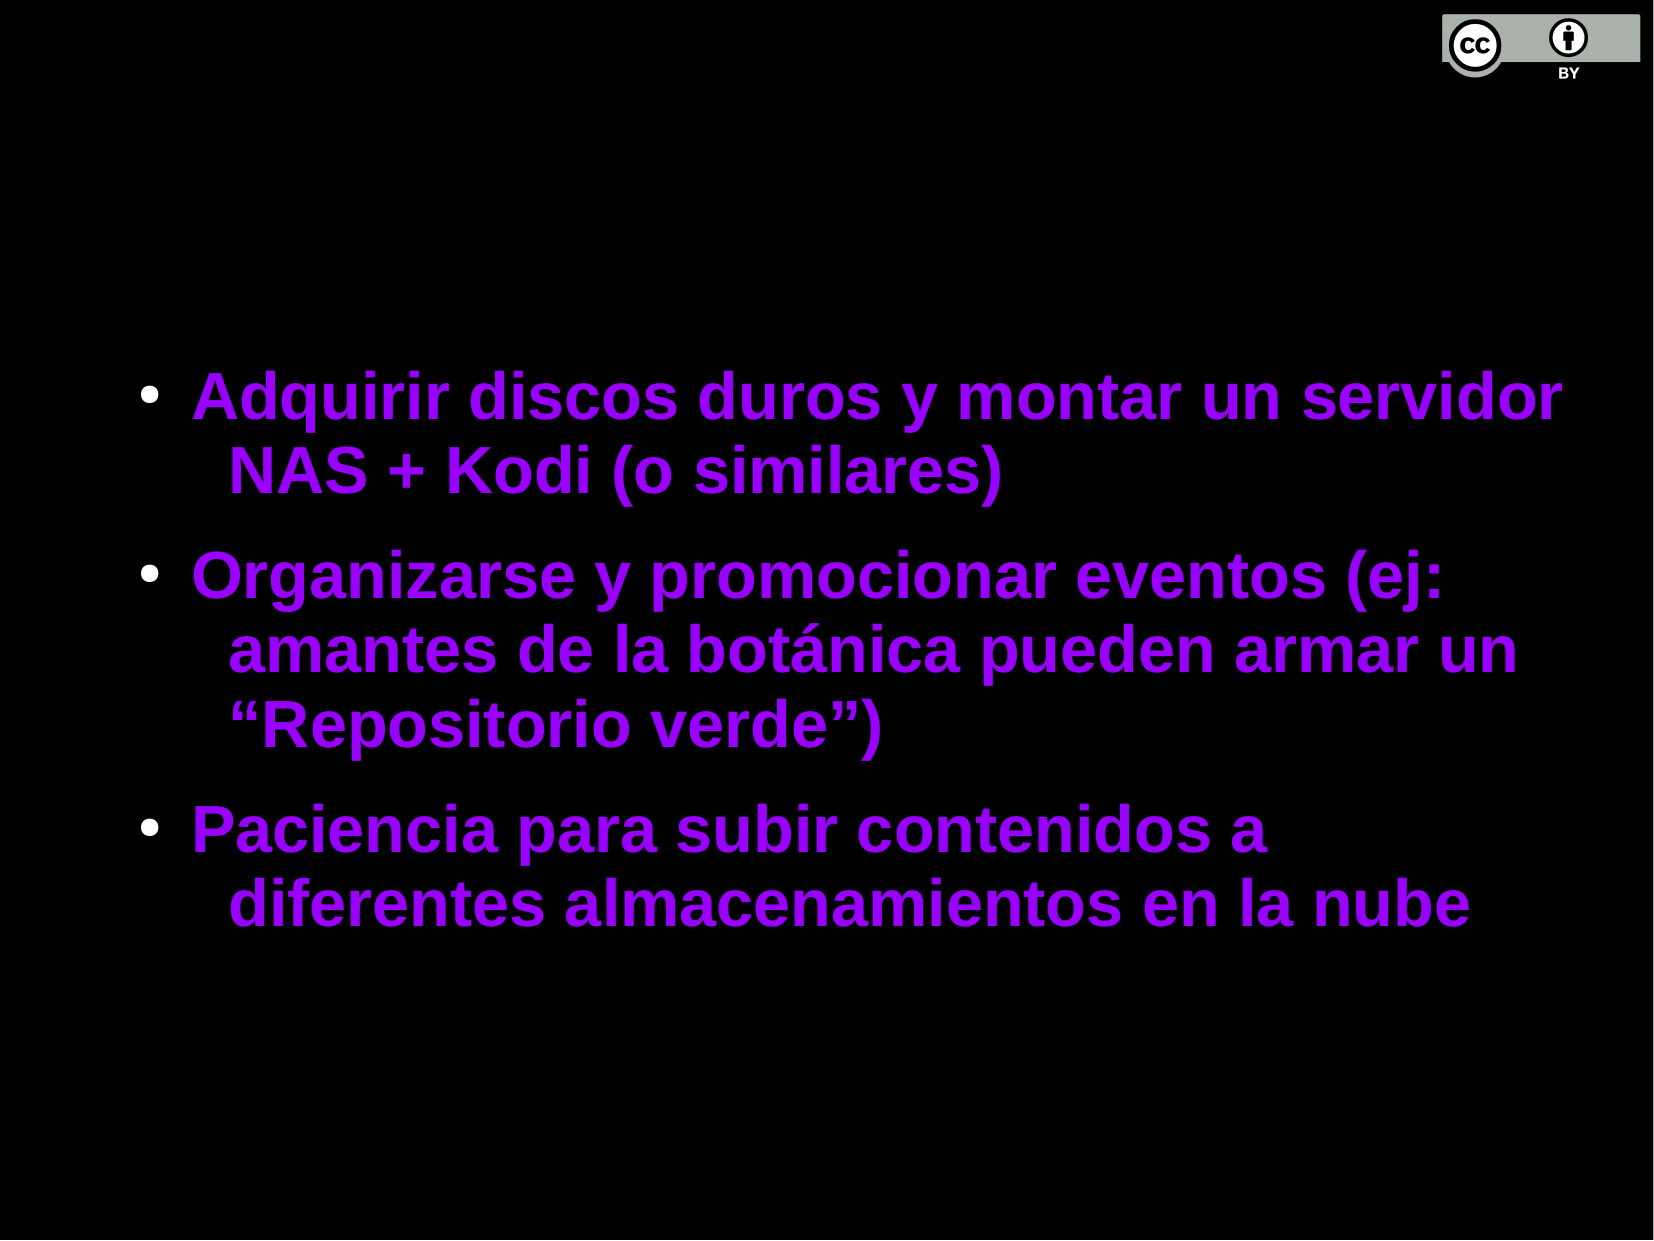

# Adquirir discos duros y montar un servidor NAS + Kodi (o similares)
Organizarse y promocionar eventos (ej: amantes de la botánica pueden armar un “Repositorio verde”)
Paciencia para subir contenidos a diferentes almacenamientos en la nube